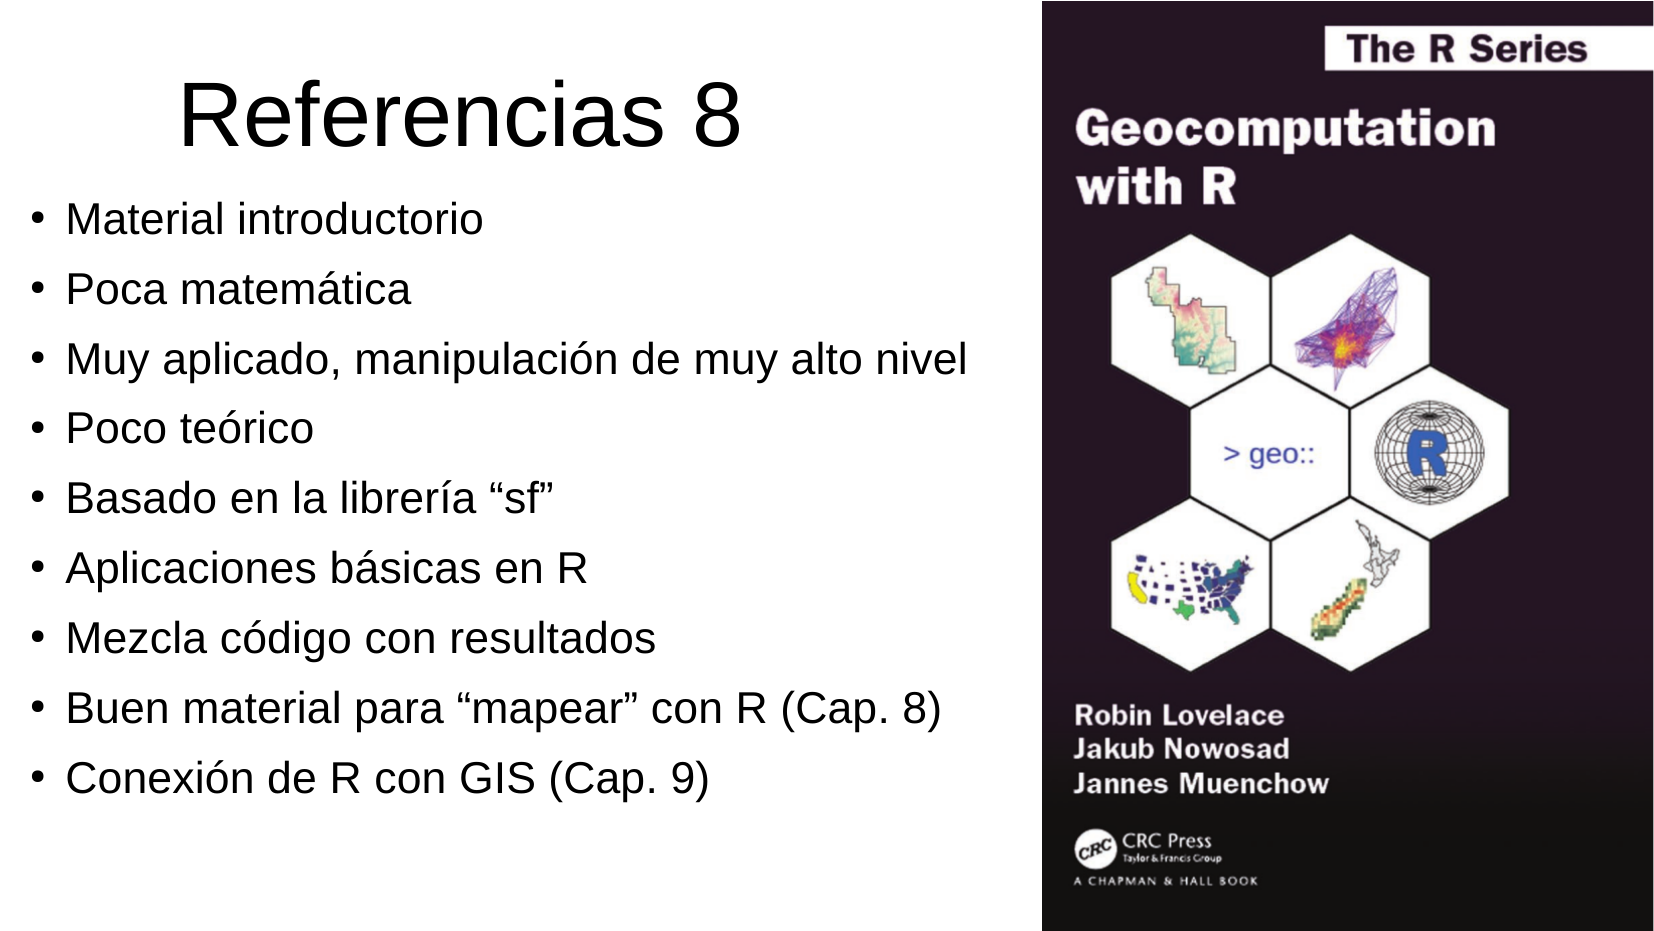

# Referencias 8
Material introductorio
Poca matemática
Muy aplicado, manipulación de muy alto nivel
Poco teórico
Basado en la librería “sf”
Aplicaciones básicas en R
Mezcla código con resultados
Buen material para “mapear” con R (Cap. 8)
Conexión de R con GIS (Cap. 9)